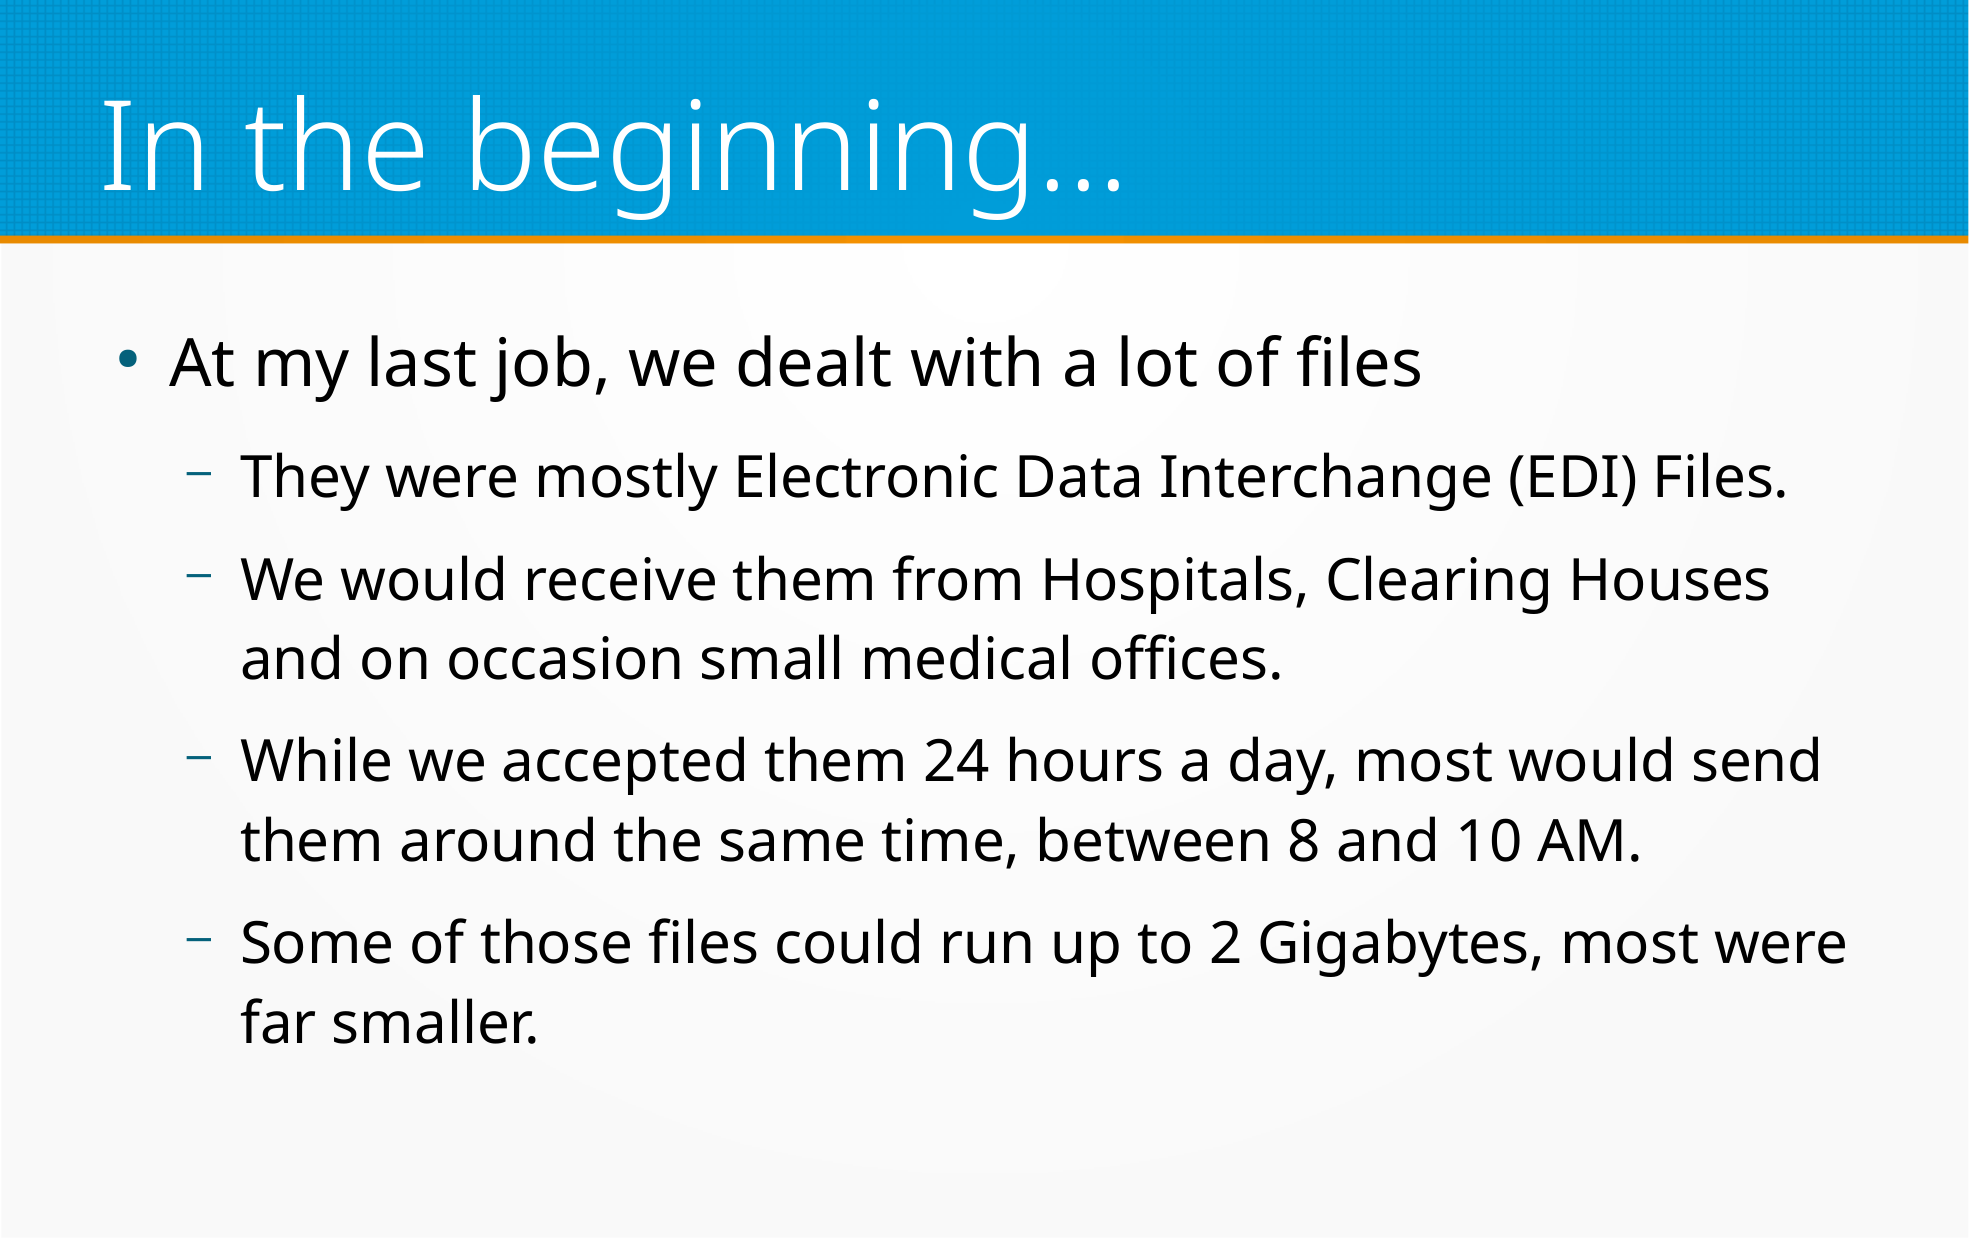

# In the beginning...
At my last job, we dealt with a lot of files
They were mostly Electronic Data Interchange (EDI) Files.
We would receive them from Hospitals, Clearing Houses and on occasion small medical offices.
While we accepted them 24 hours a day, most would send them around the same time, between 8 and 10 AM.
Some of those files could run up to 2 Gigabytes, most were far smaller.